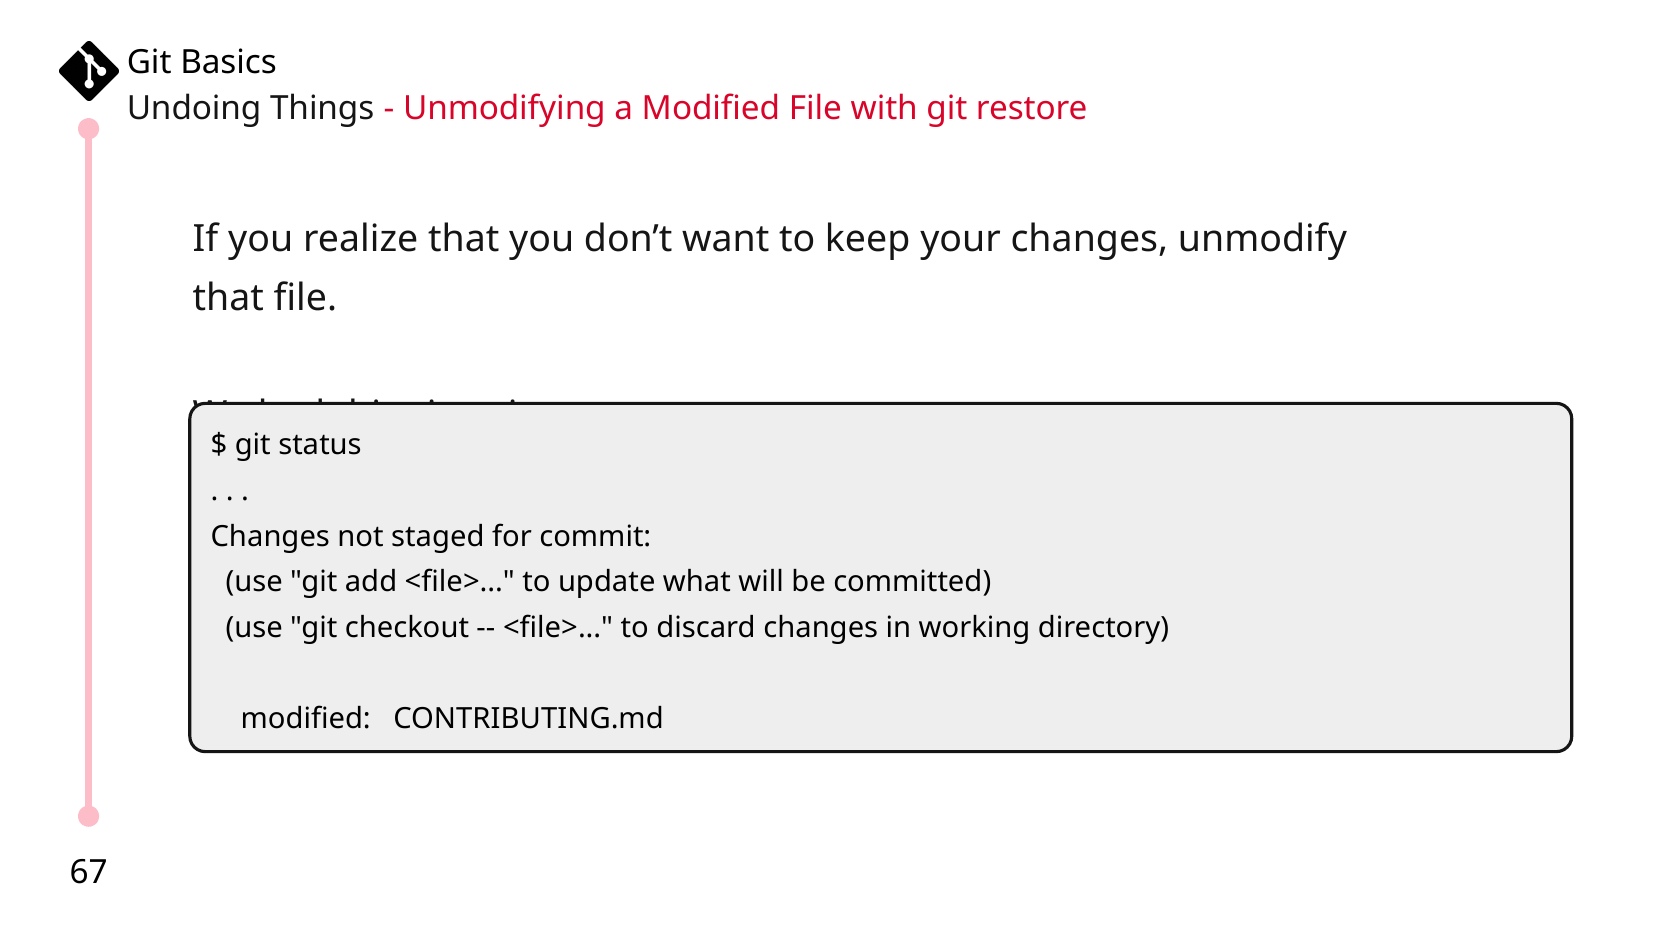

Git Basics
Undoing Things - Unmodifying a Modified File with git restore
If you realize that you don’t want to keep your changes, unmodify that file.
We had this sitaution:
$ git status
. . .
Changes not staged for commit:
 (use "git add <file>..." to update what will be committed)
 (use "git checkout -- <file>..." to discard changes in working directory)
 modified: CONTRIBUTING.md
67